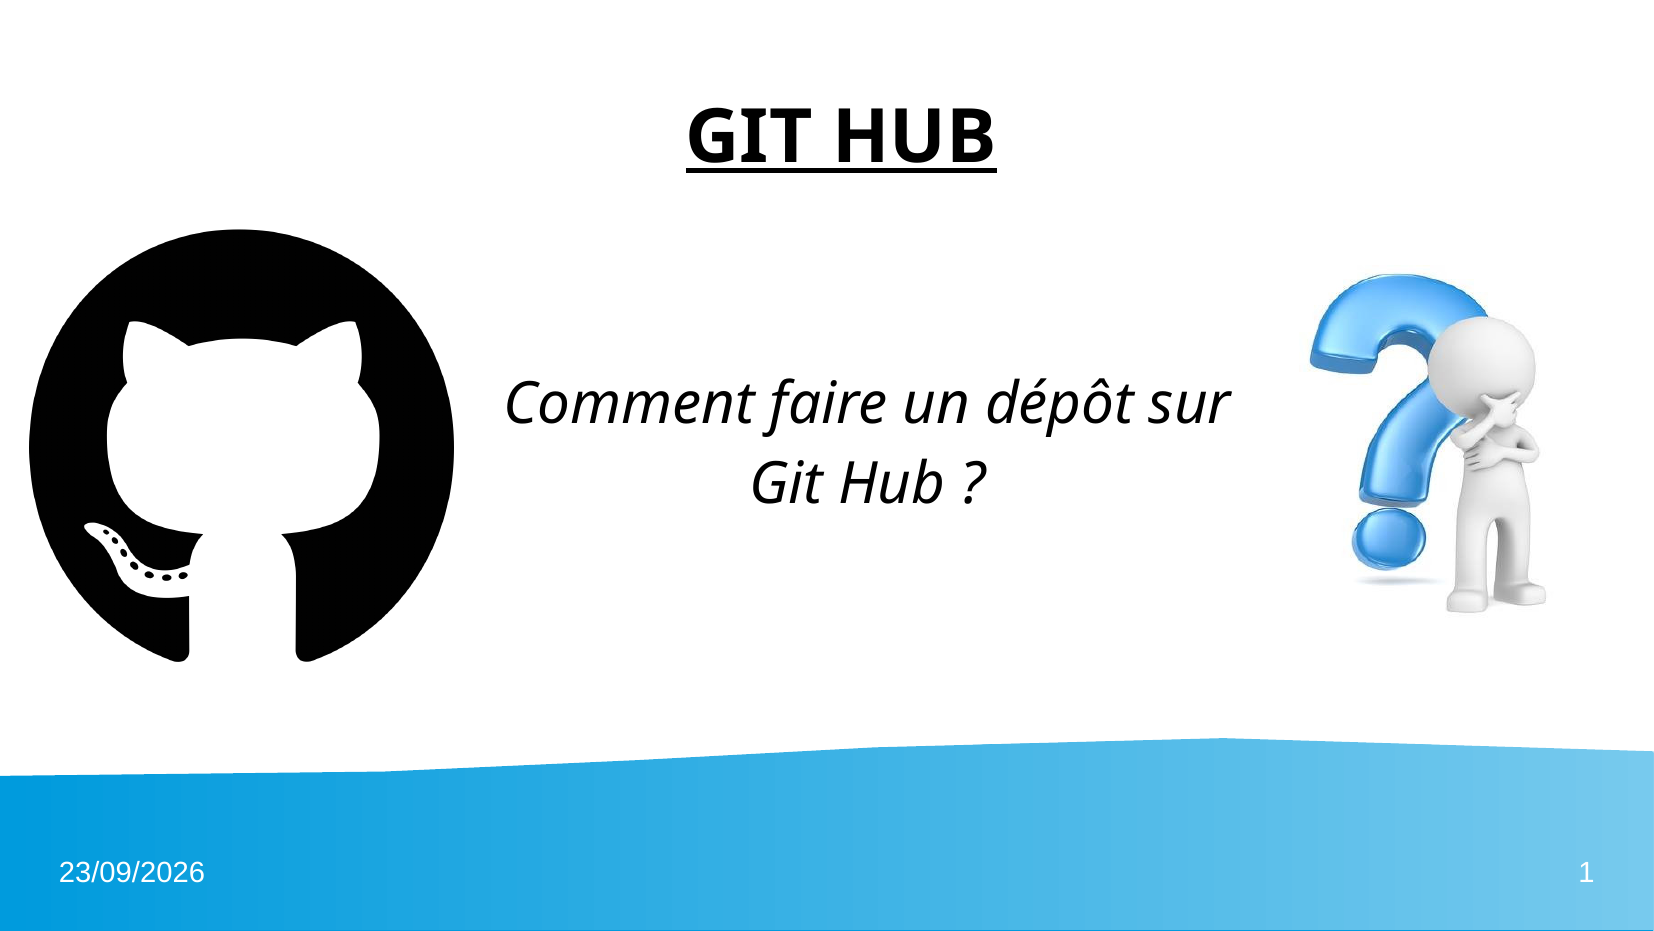

# GIT HUB
Comment faire un dépôt sur Git Hub ?